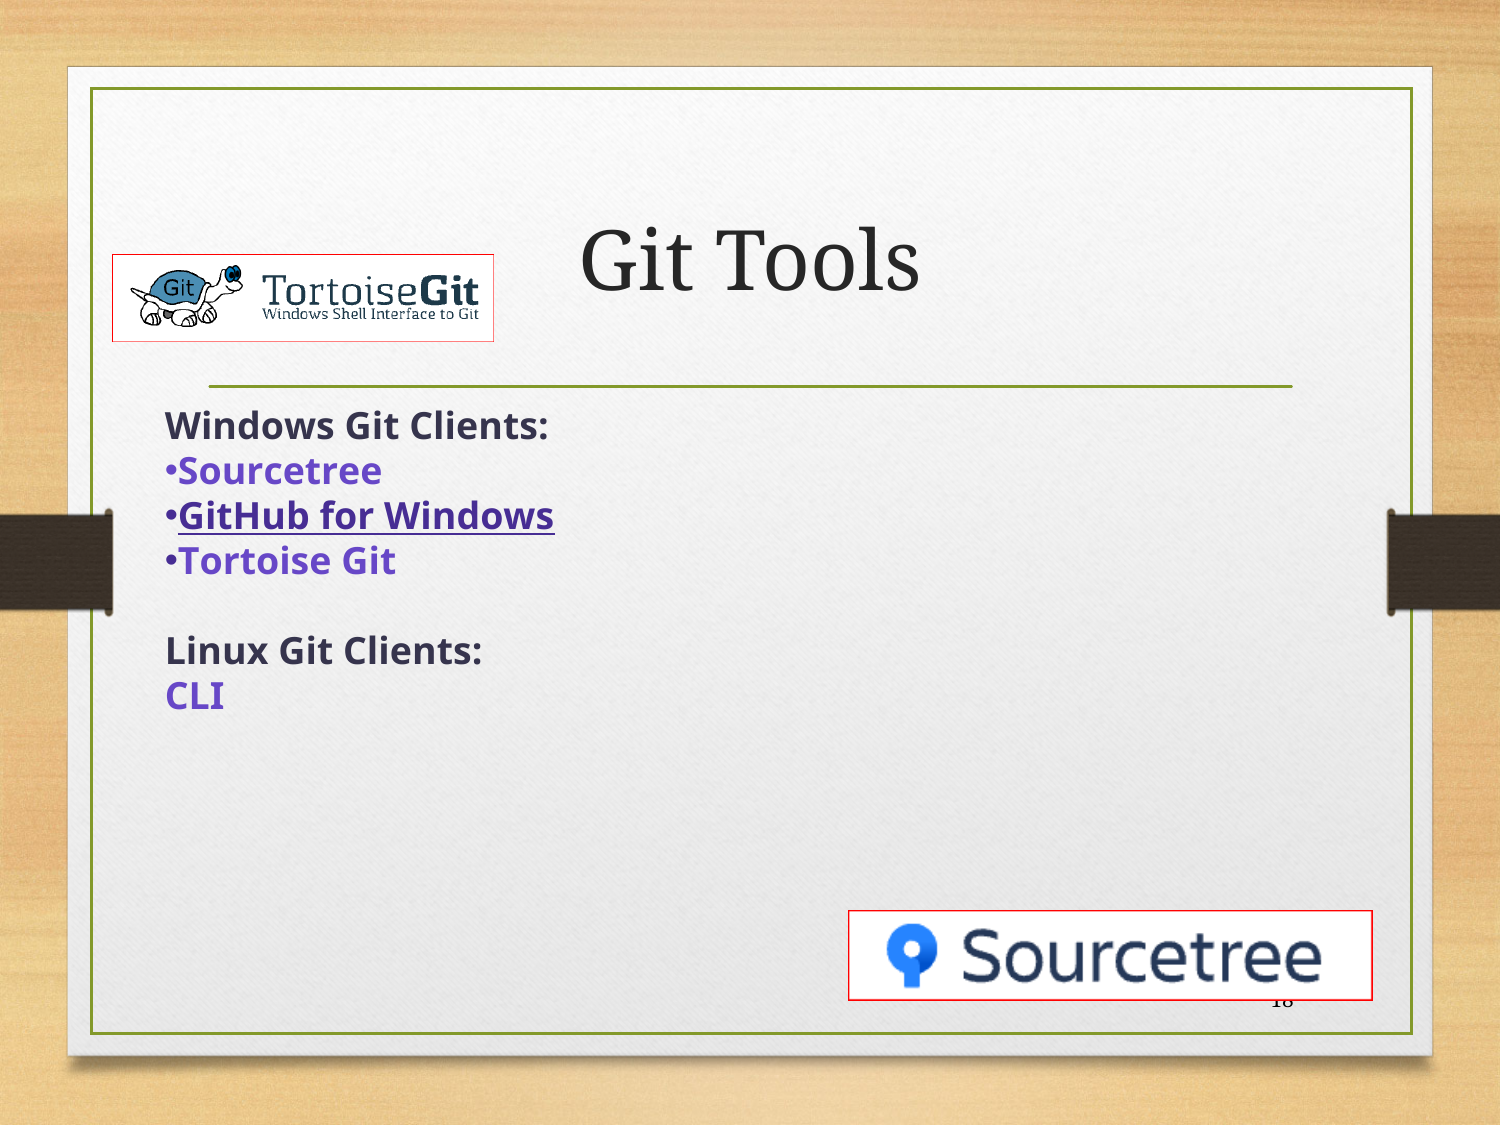

# Git Tools
Windows Git Clients:
Sourcetree
GitHub for Windows
Tortoise Git
Linux Git Clients:
CLI